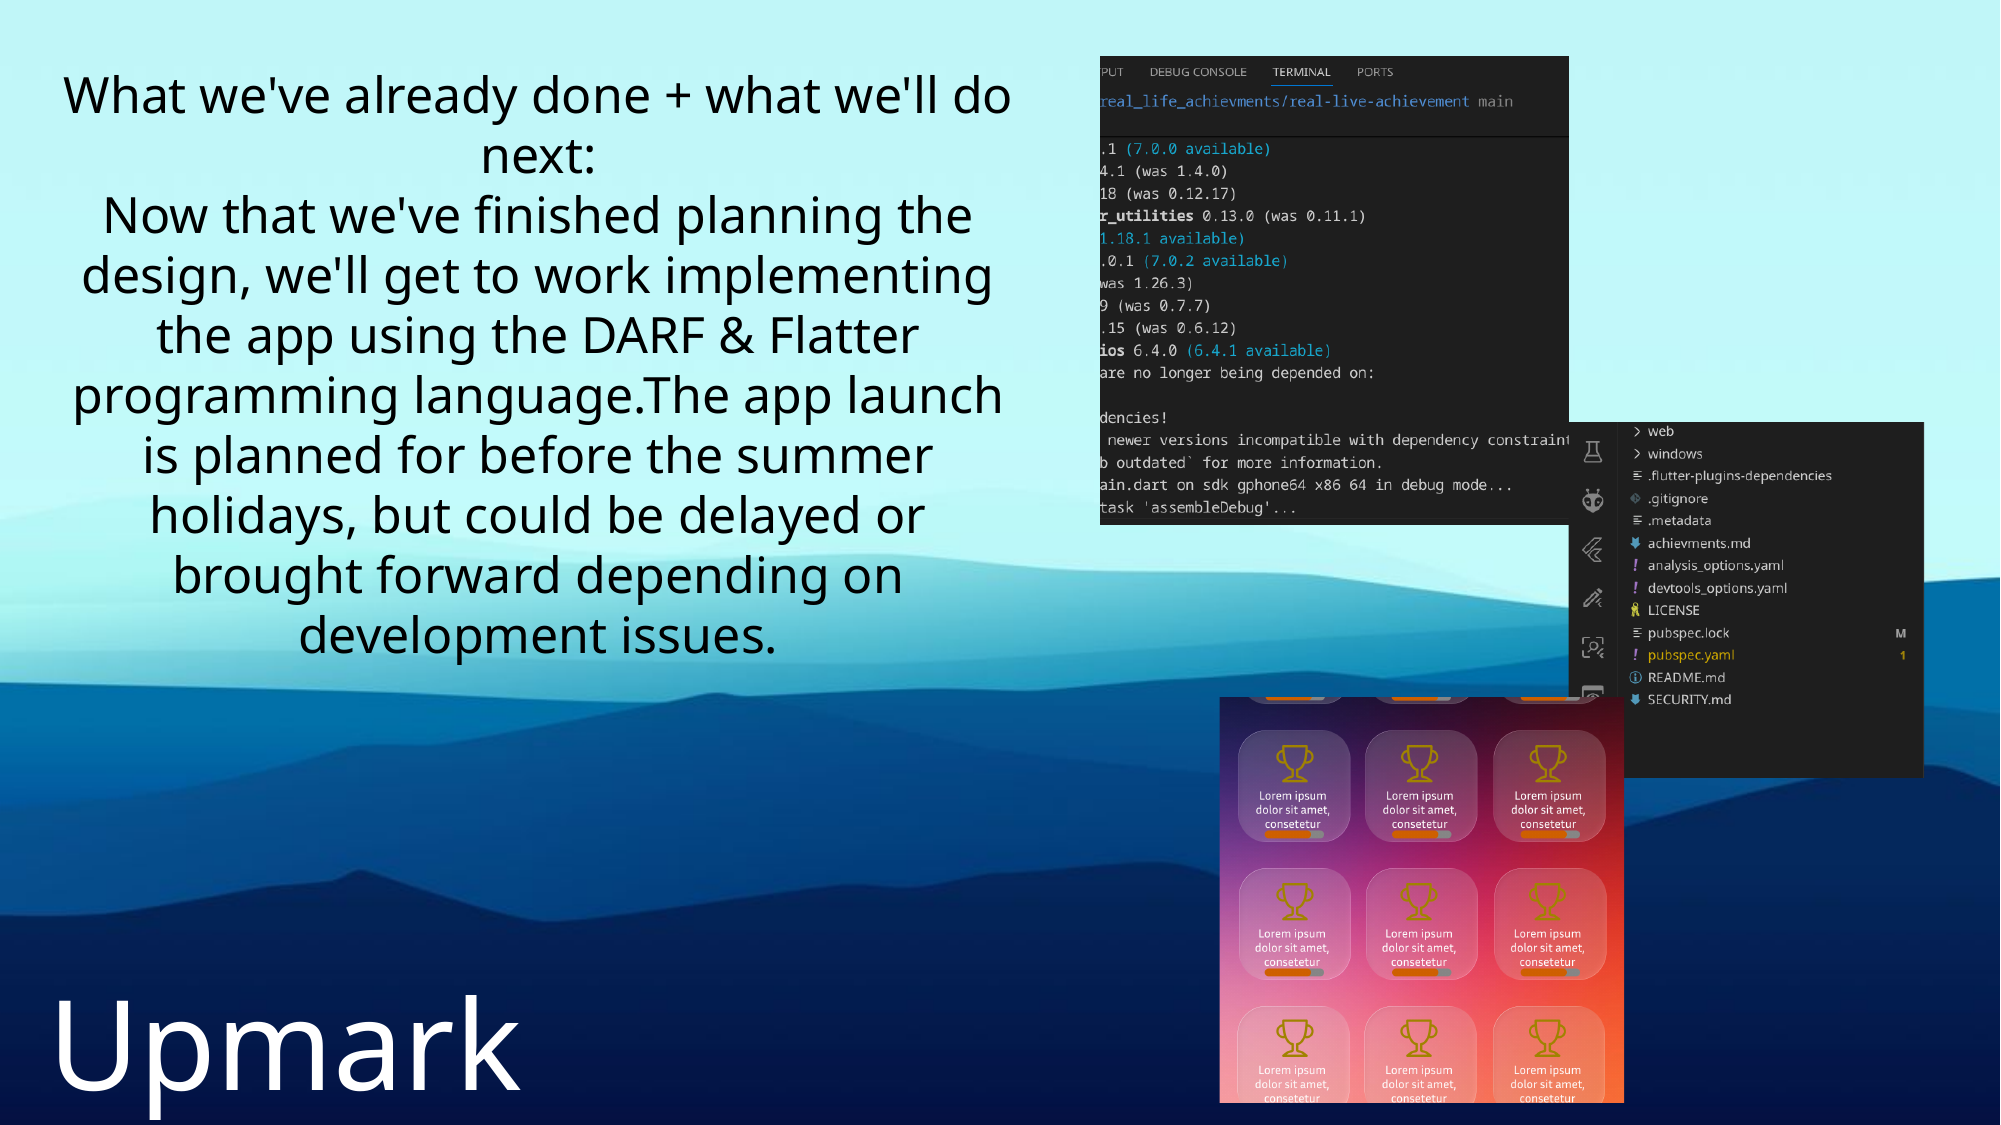

What we've already done + what we'll do next:
Now that we've finished planning the design, we'll get to work implementing the app using the DARF & Flatter programming language.The app launch is planned for before the summer holidays, but could be delayed or brought forward depending on development issues.
Upmark